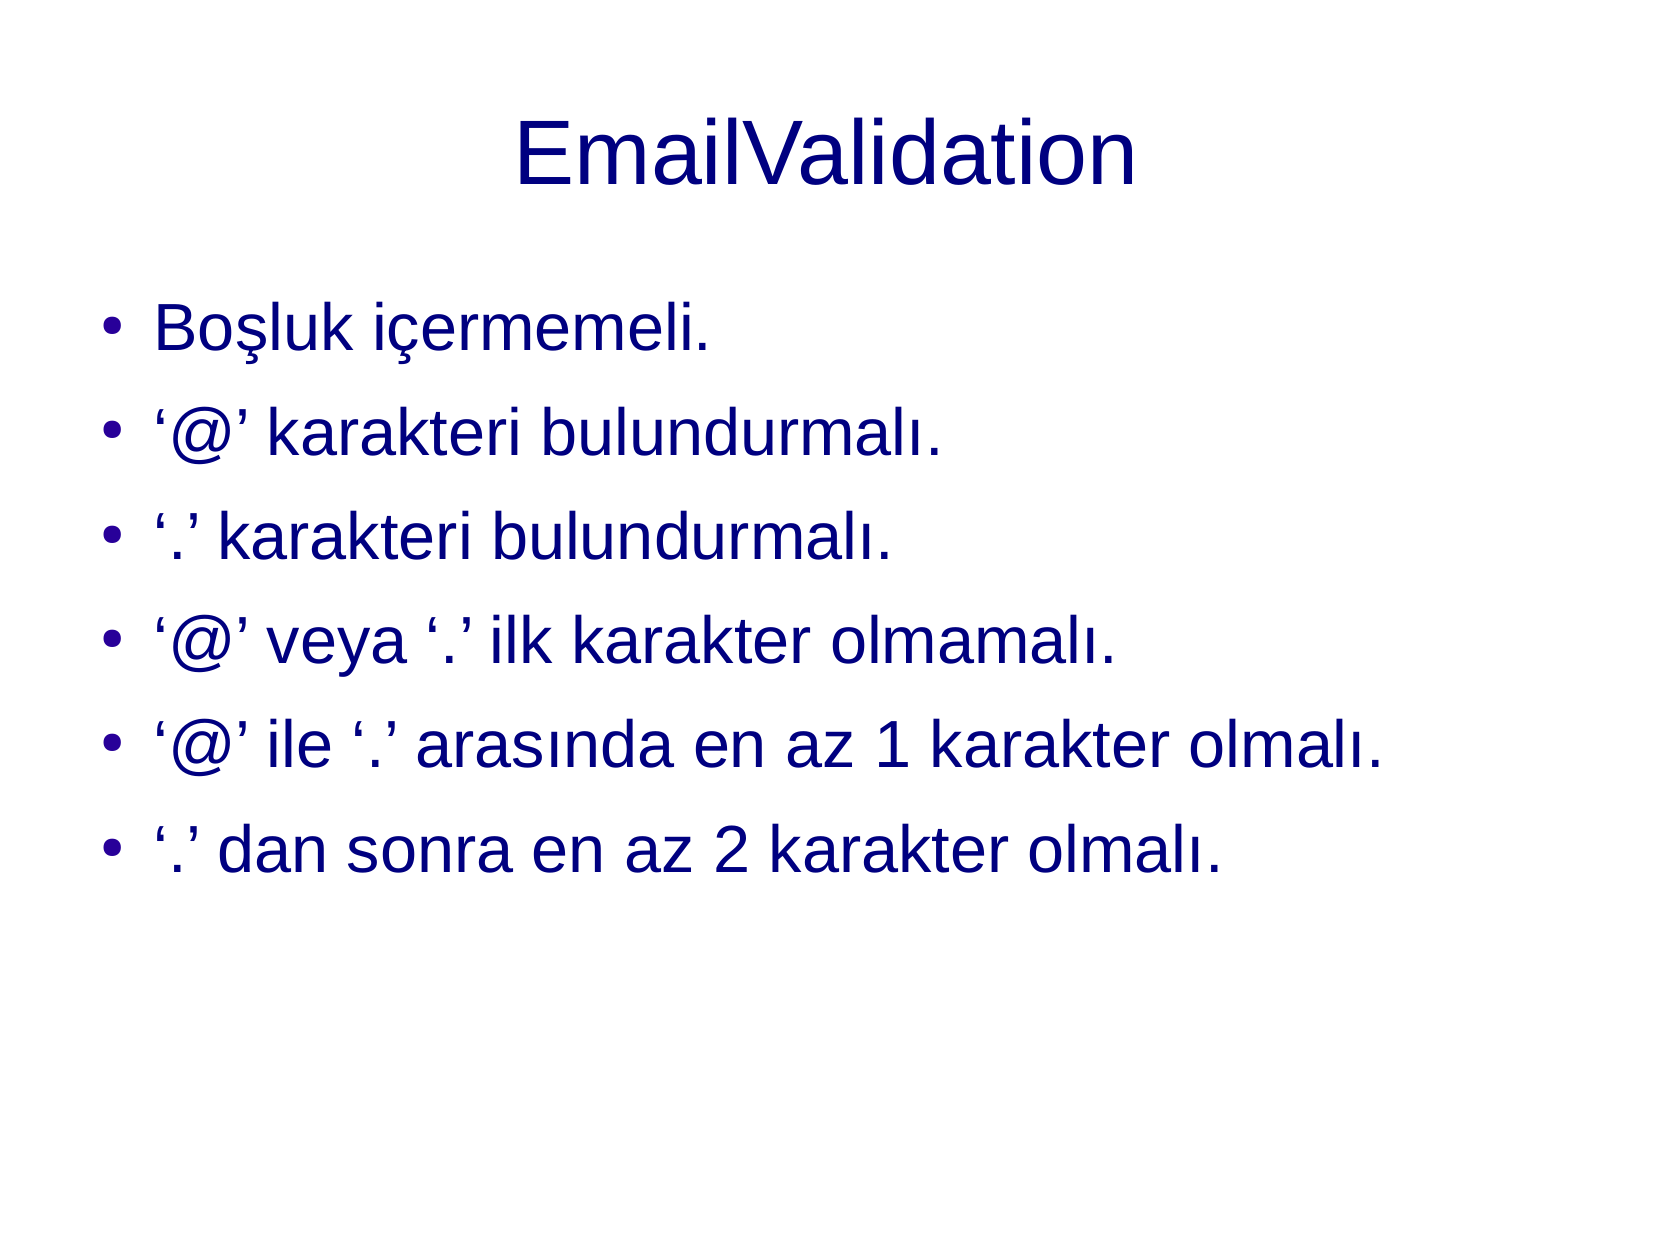

# EmailValidation
Boşluk içermemeli.
‘@’ karakteri bulundurmalı.
‘.’ karakteri bulundurmalı.
‘@’ veya ‘.’ ilk karakter olmamalı.
‘@’ ile ‘.’ arasında en az 1 karakter olmalı.
‘.’ dan sonra en az 2 karakter olmalı.